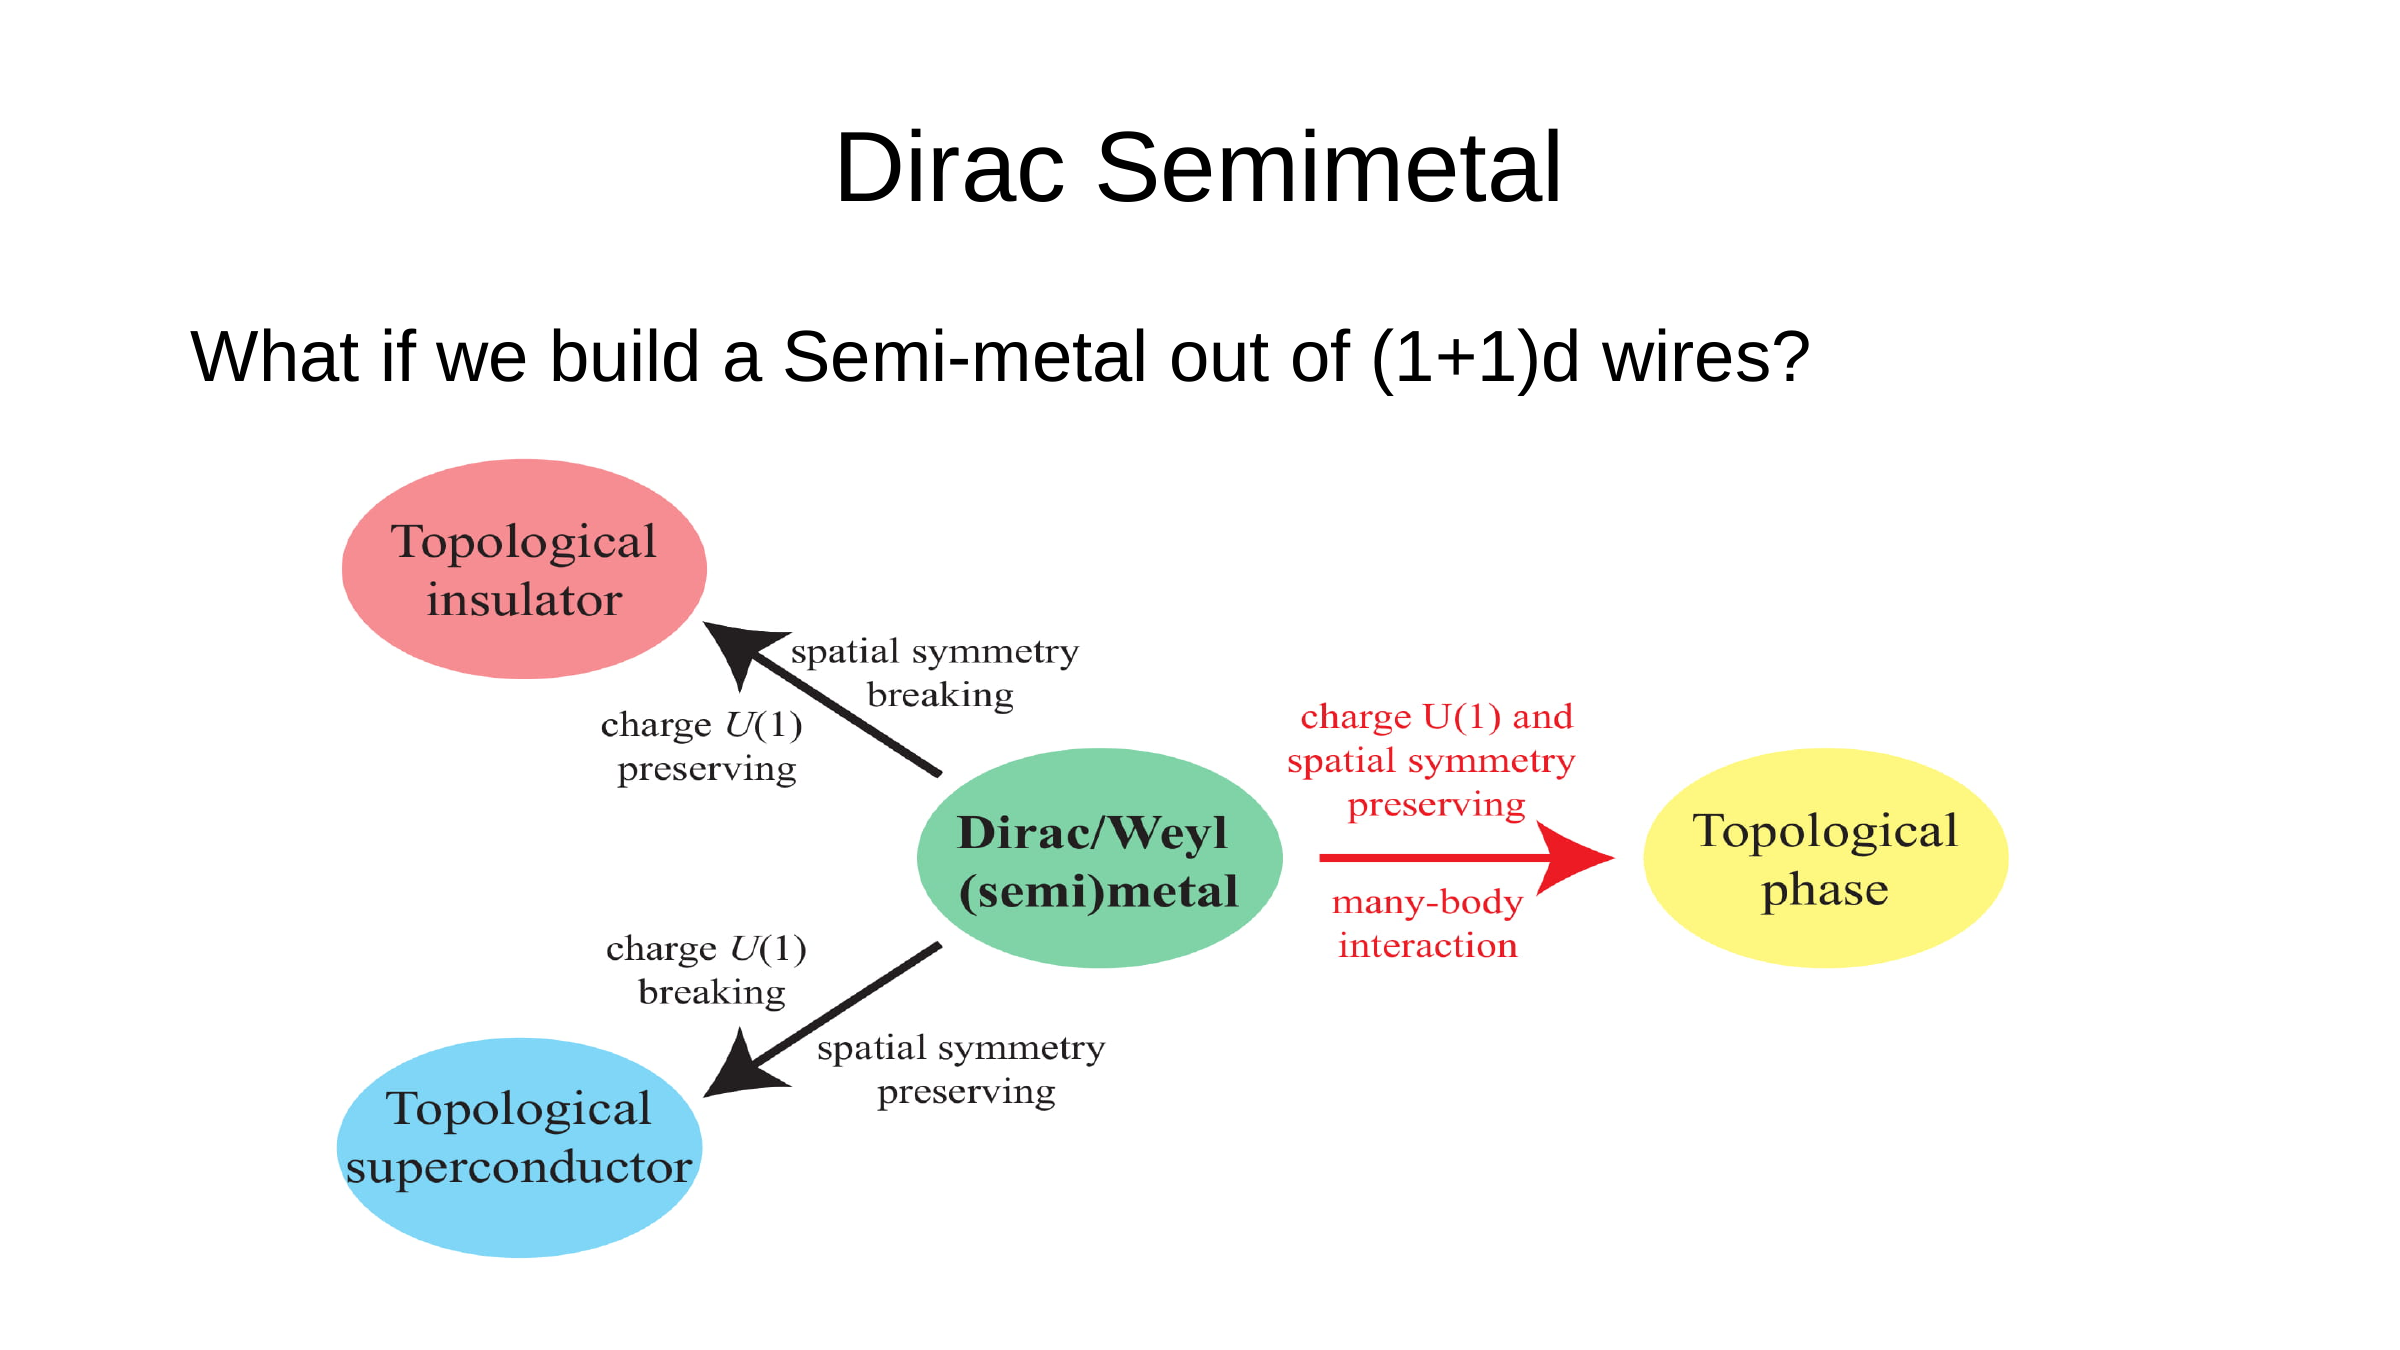

# Dirac Semimetal
What if we build a Semi-metal out of (1+1)d wires?